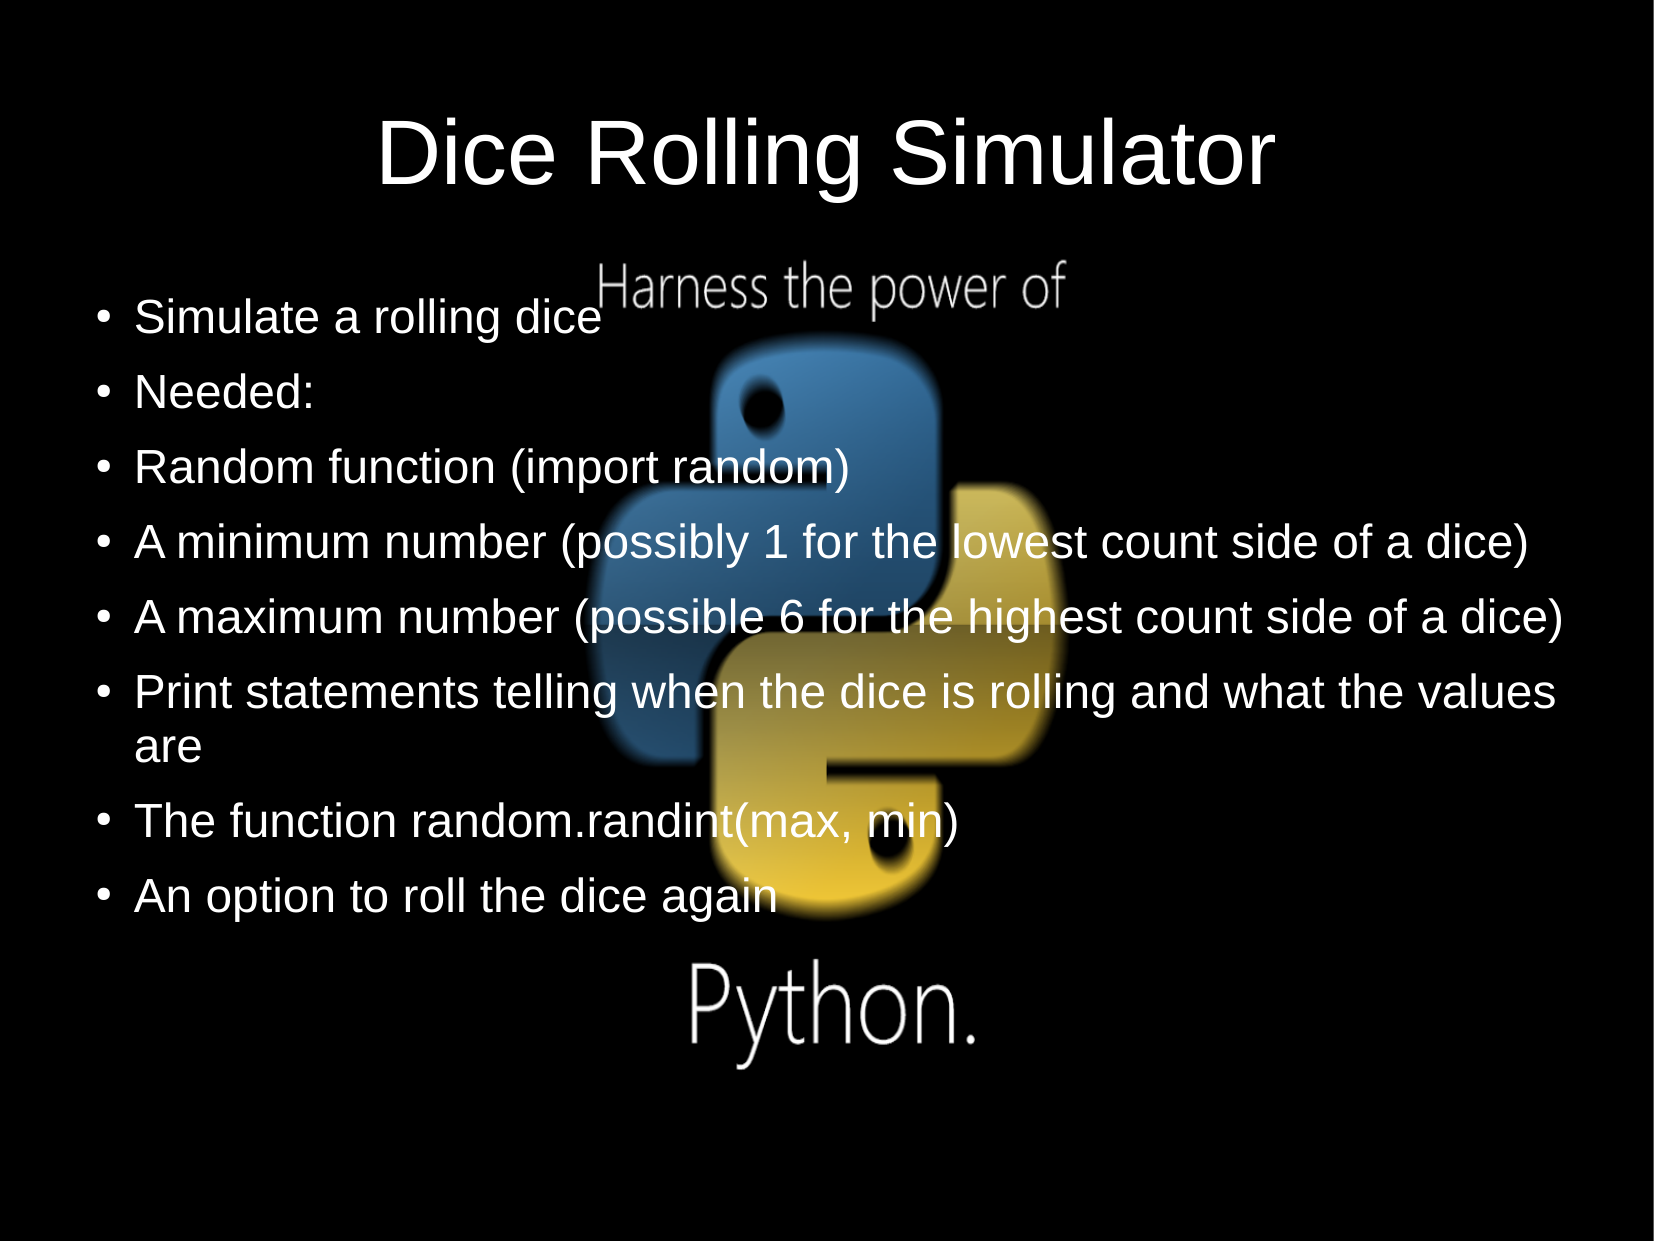

# Dice Rolling Simulator
Simulate a rolling dice
Needed:
Random function (import random)
A minimum number (possibly 1 for the lowest count side of a dice)
A maximum number (possible 6 for the highest count side of a dice)
Print statements telling when the dice is rolling and what the values are
The function random.randint(max, min)
An option to roll the dice again